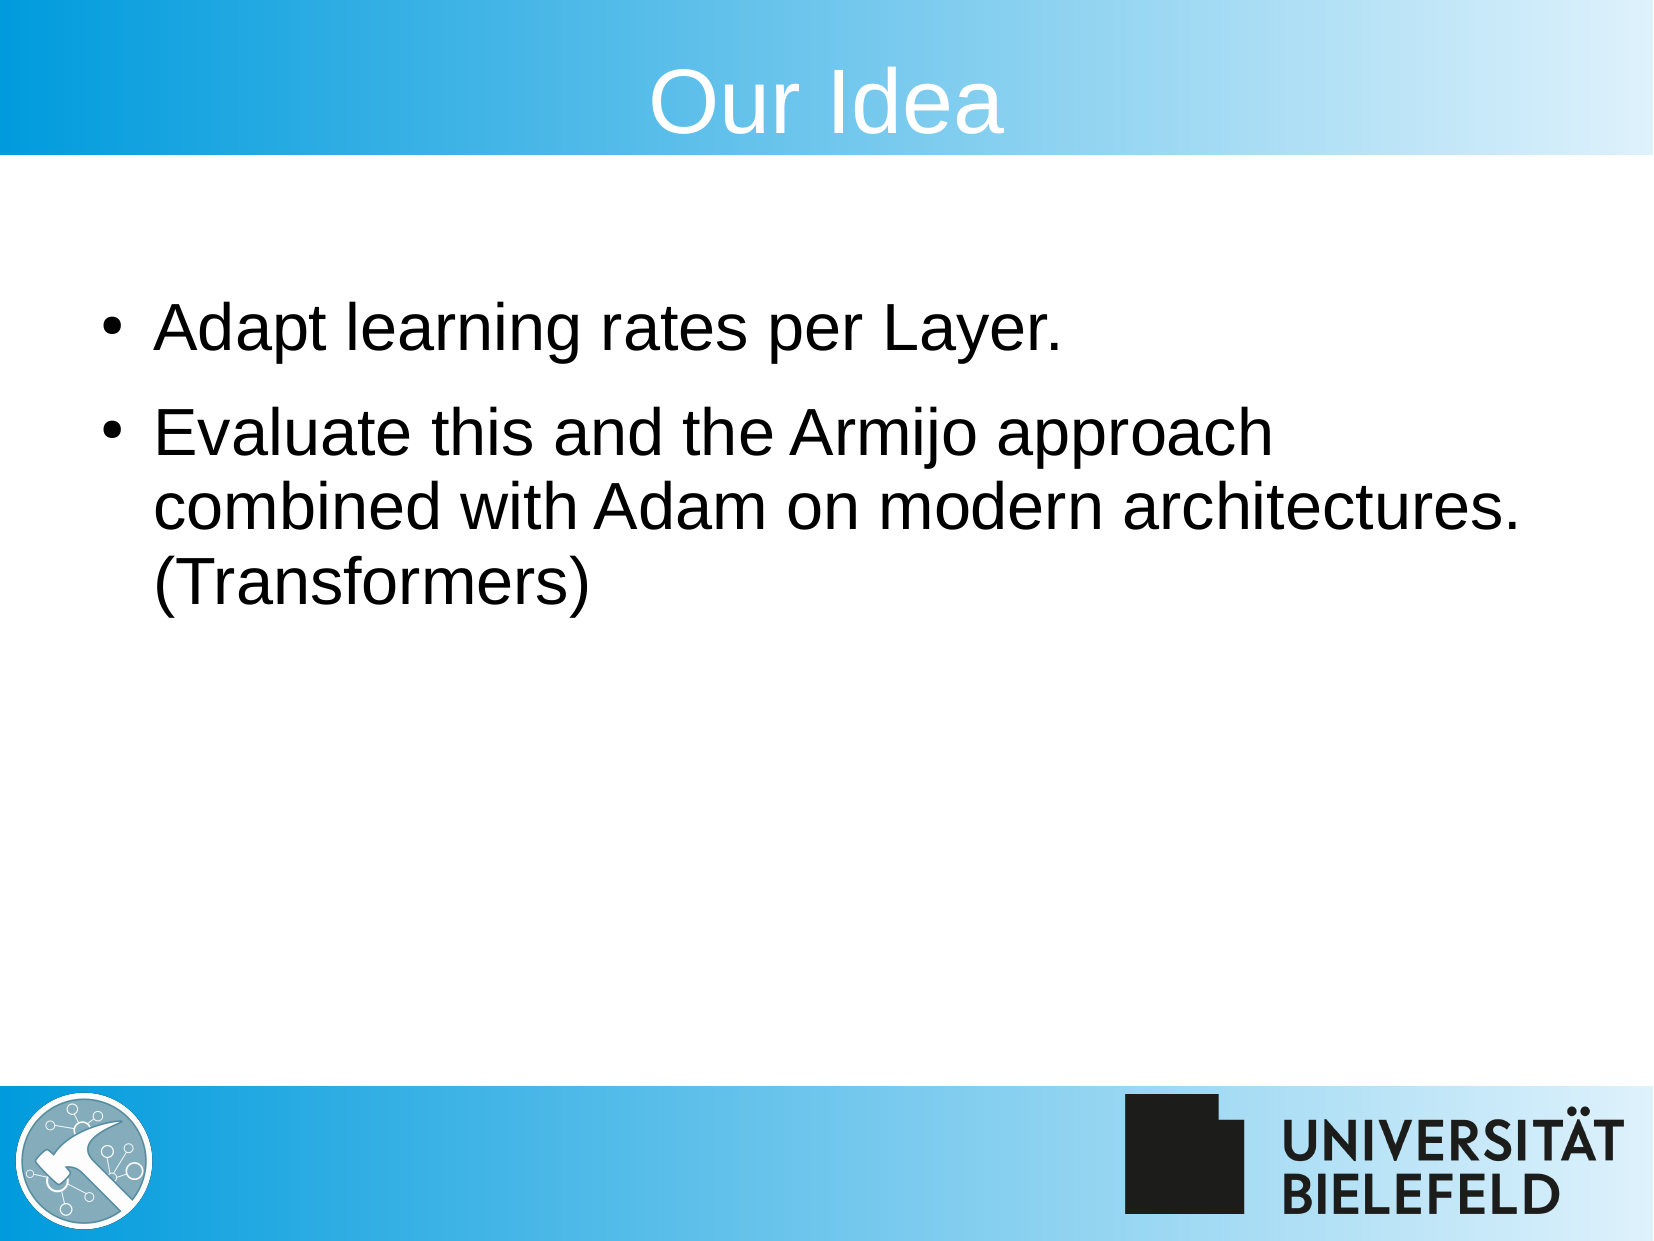

# Our Idea
Adapt learning rates per Layer.
Evaluate this and the Armijo approach combined with Adam on modern architectures. (Transformers)